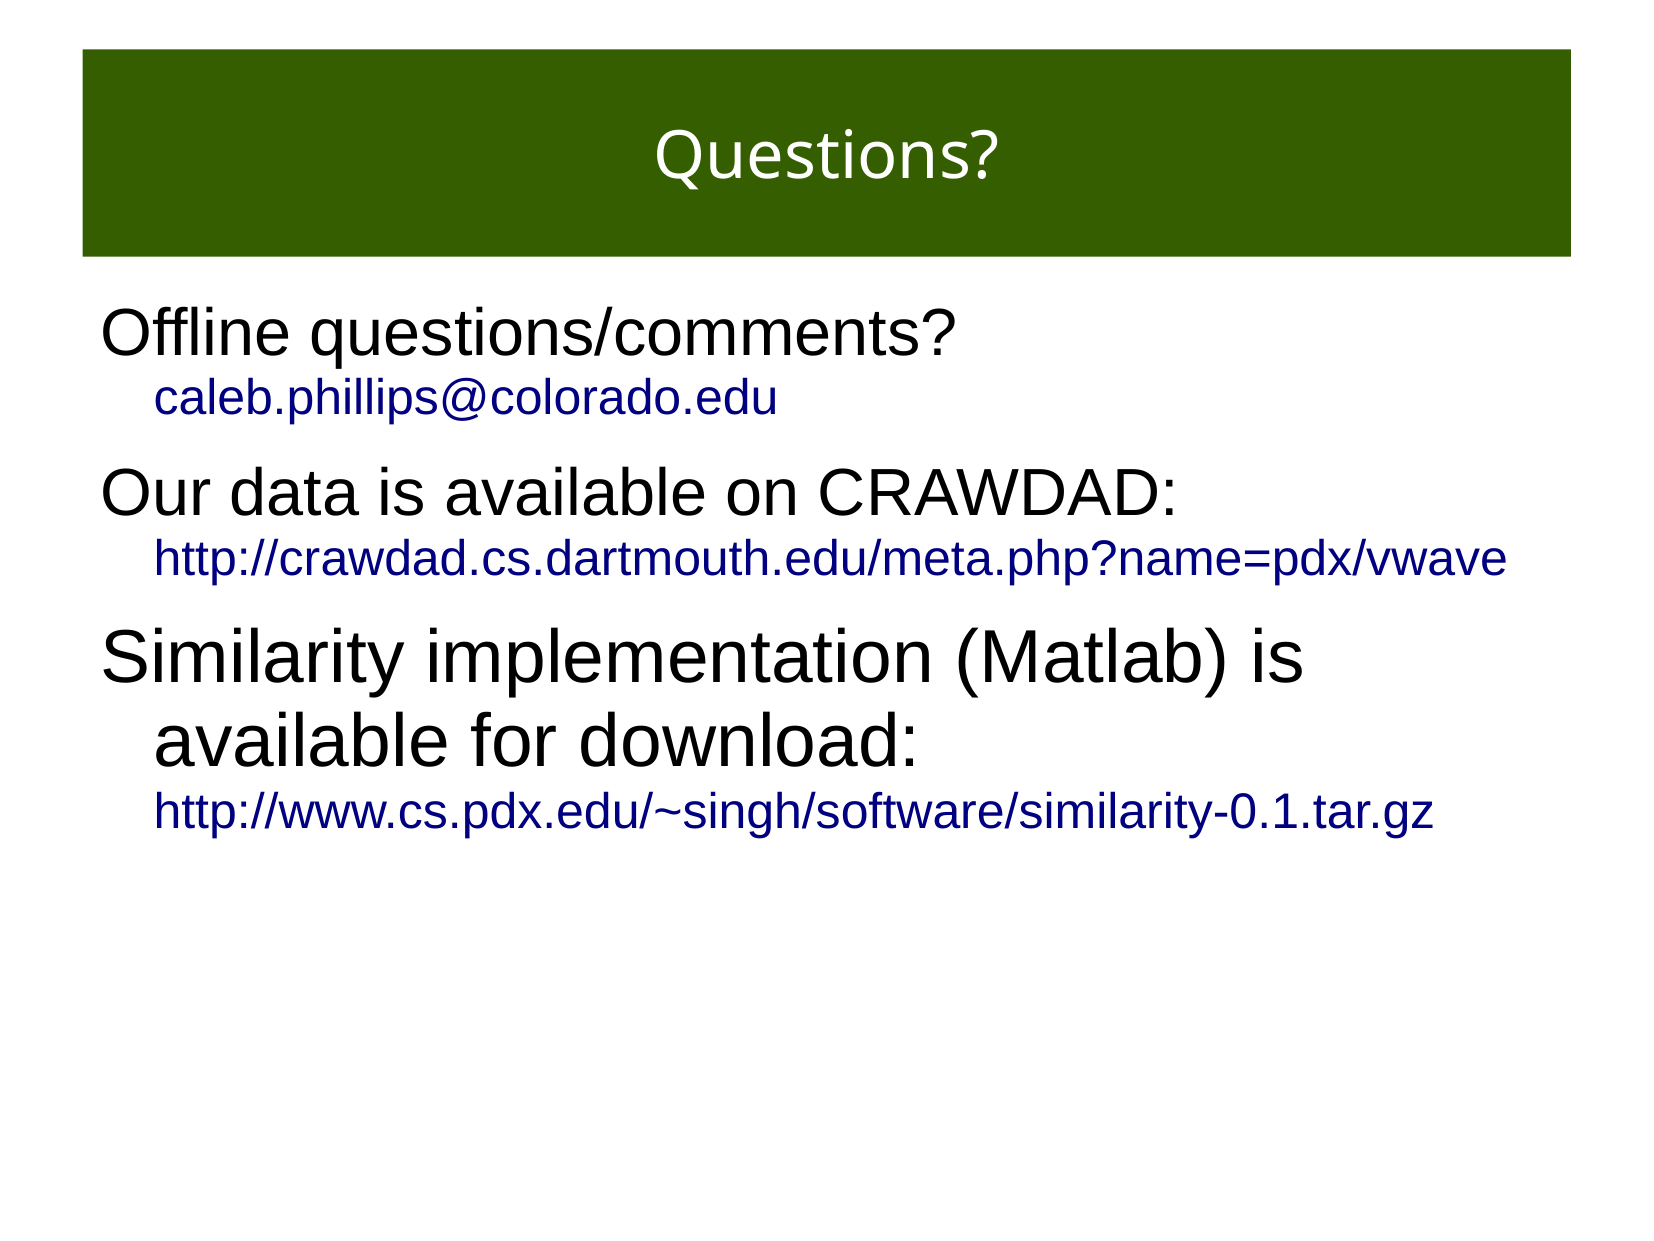

#
Questions?
Offline questions/comments? caleb.phillips@colorado.edu
Our data is available on CRAWDAD: http://crawdad.cs.dartmouth.edu/meta.php?name=pdx/vwave
Similarity implementation (Matlab) is available for download: http://www.cs.pdx.edu/~singh/software/similarity-0.1.tar.gz